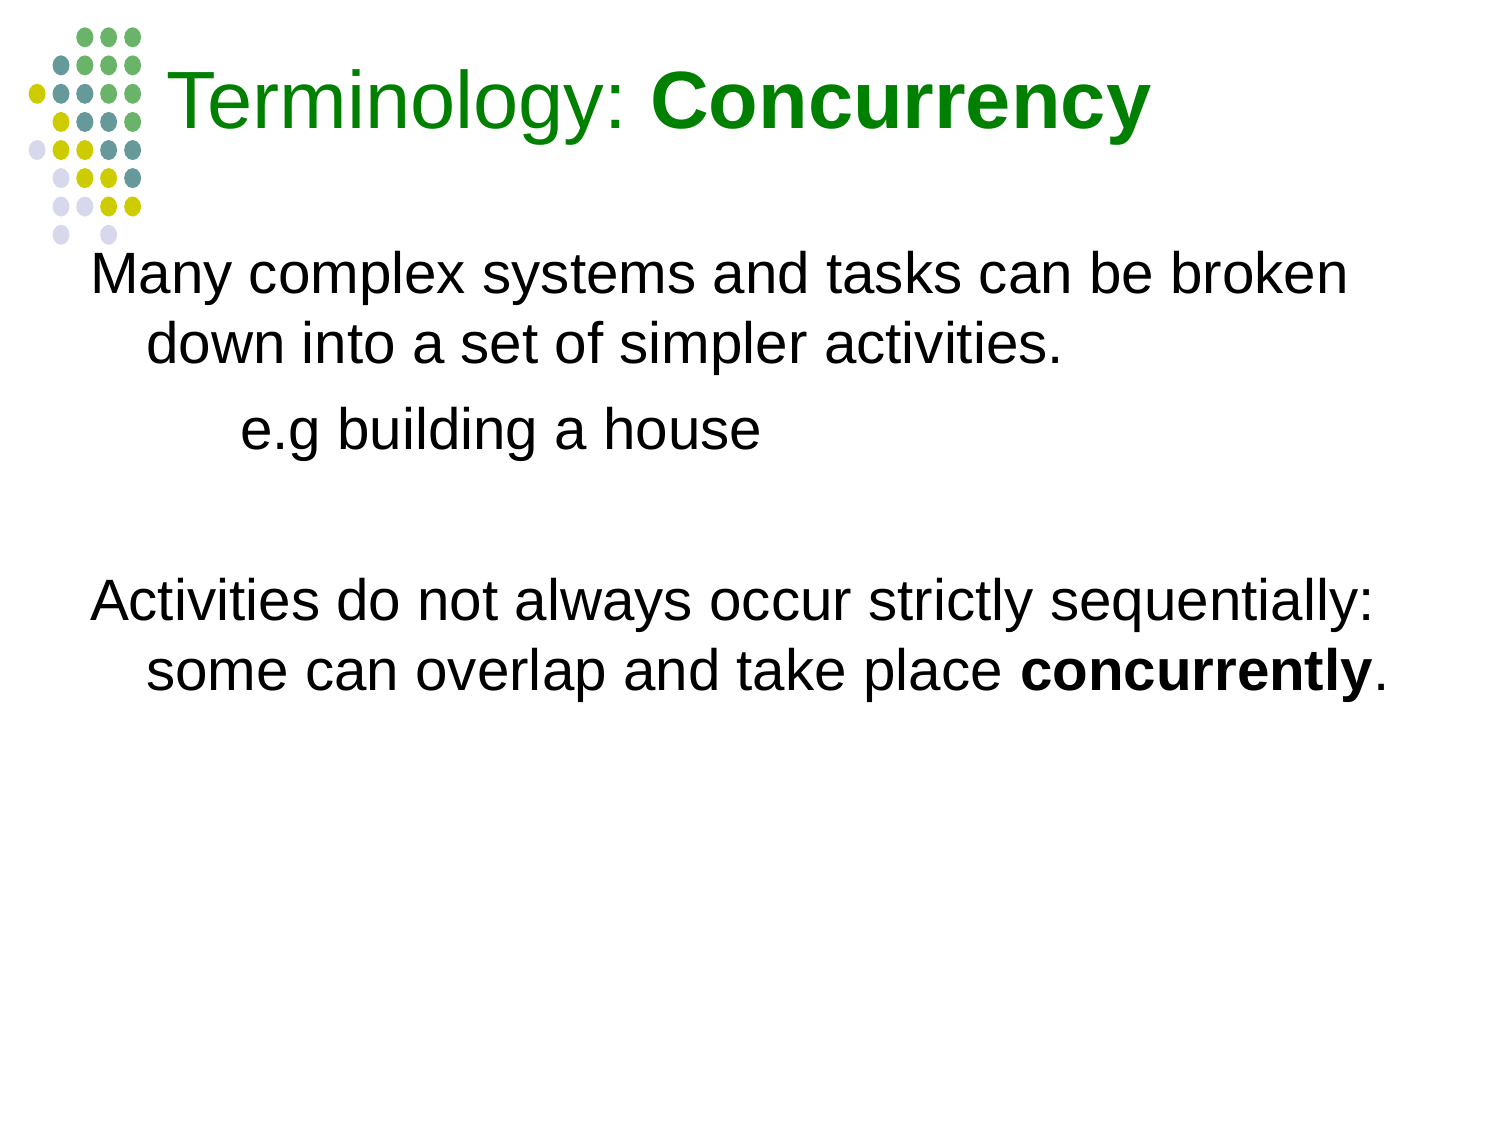

# Terminology: Concurrency
Many complex systems and tasks can be broken down into a set of simpler activities.
		e.g building a house
Activities do not always occur strictly sequentially: some can overlap and take place concurrently.